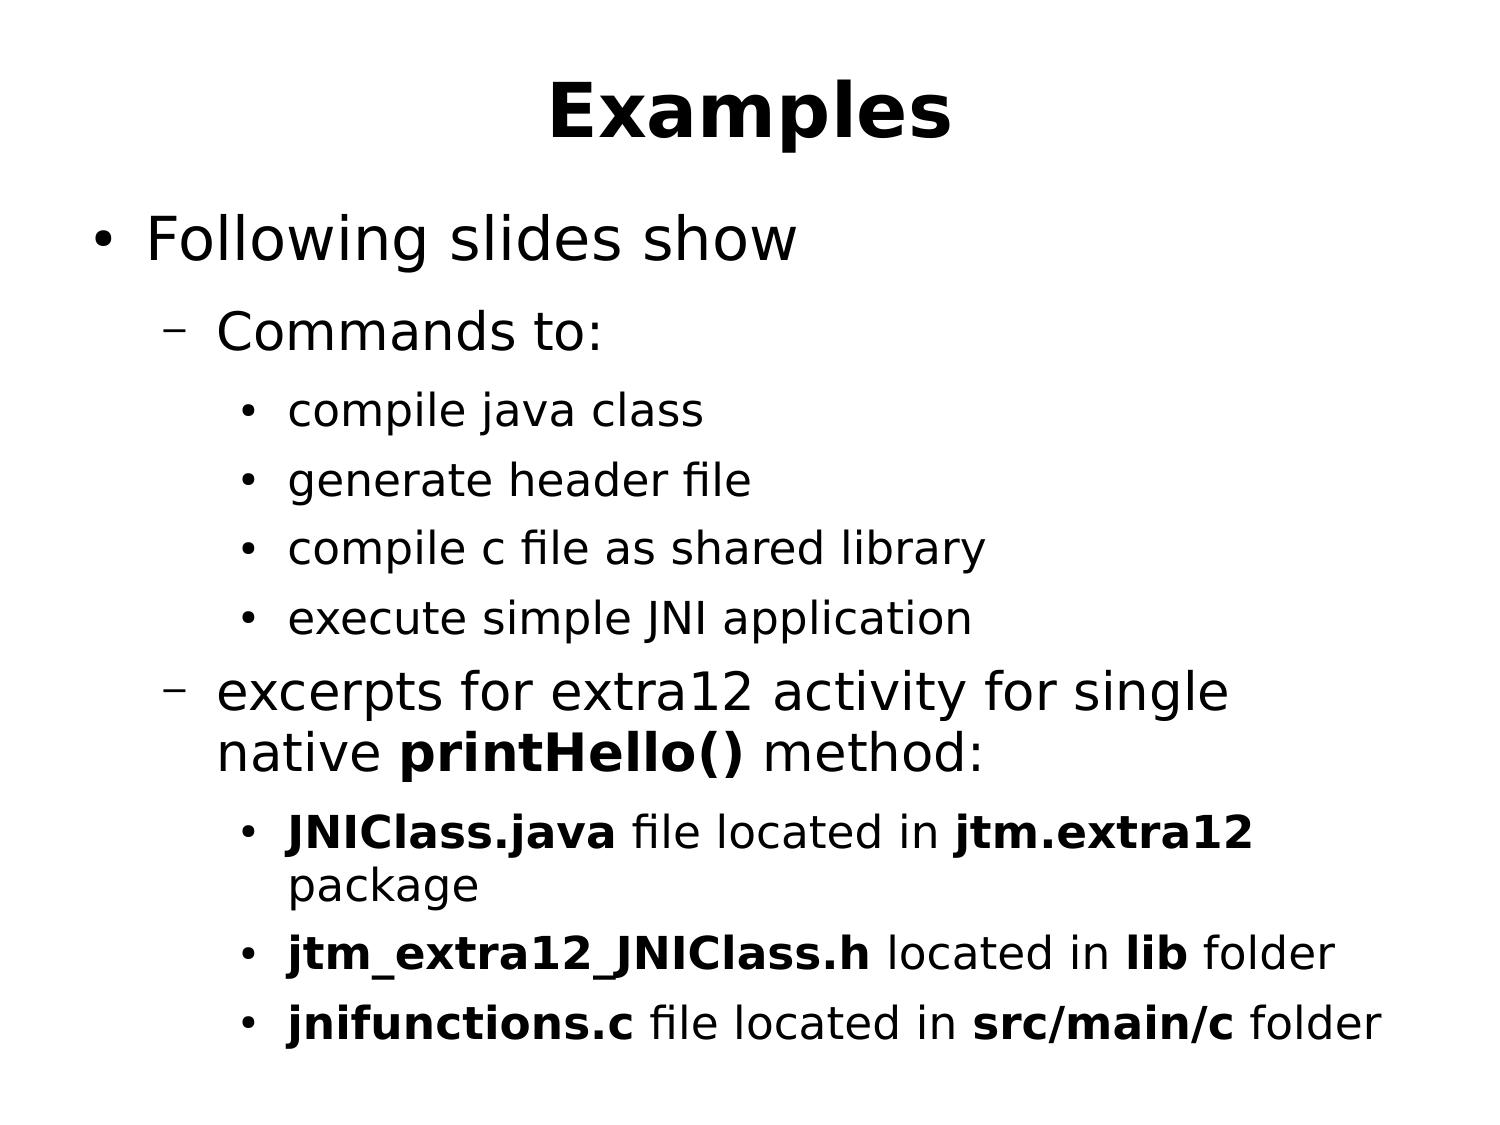

# Examples
Following slides show
Commands to:
compile java class
generate header file
compile c file as shared library
execute simple JNI application
excerpts for extra12 activity for single native printHello() method:
JNIClass.java file located in jtm.extra12 package
jtm_extra12_JNIClass.h located in lib folder
jnifunctions.c file located in src/main/c folder